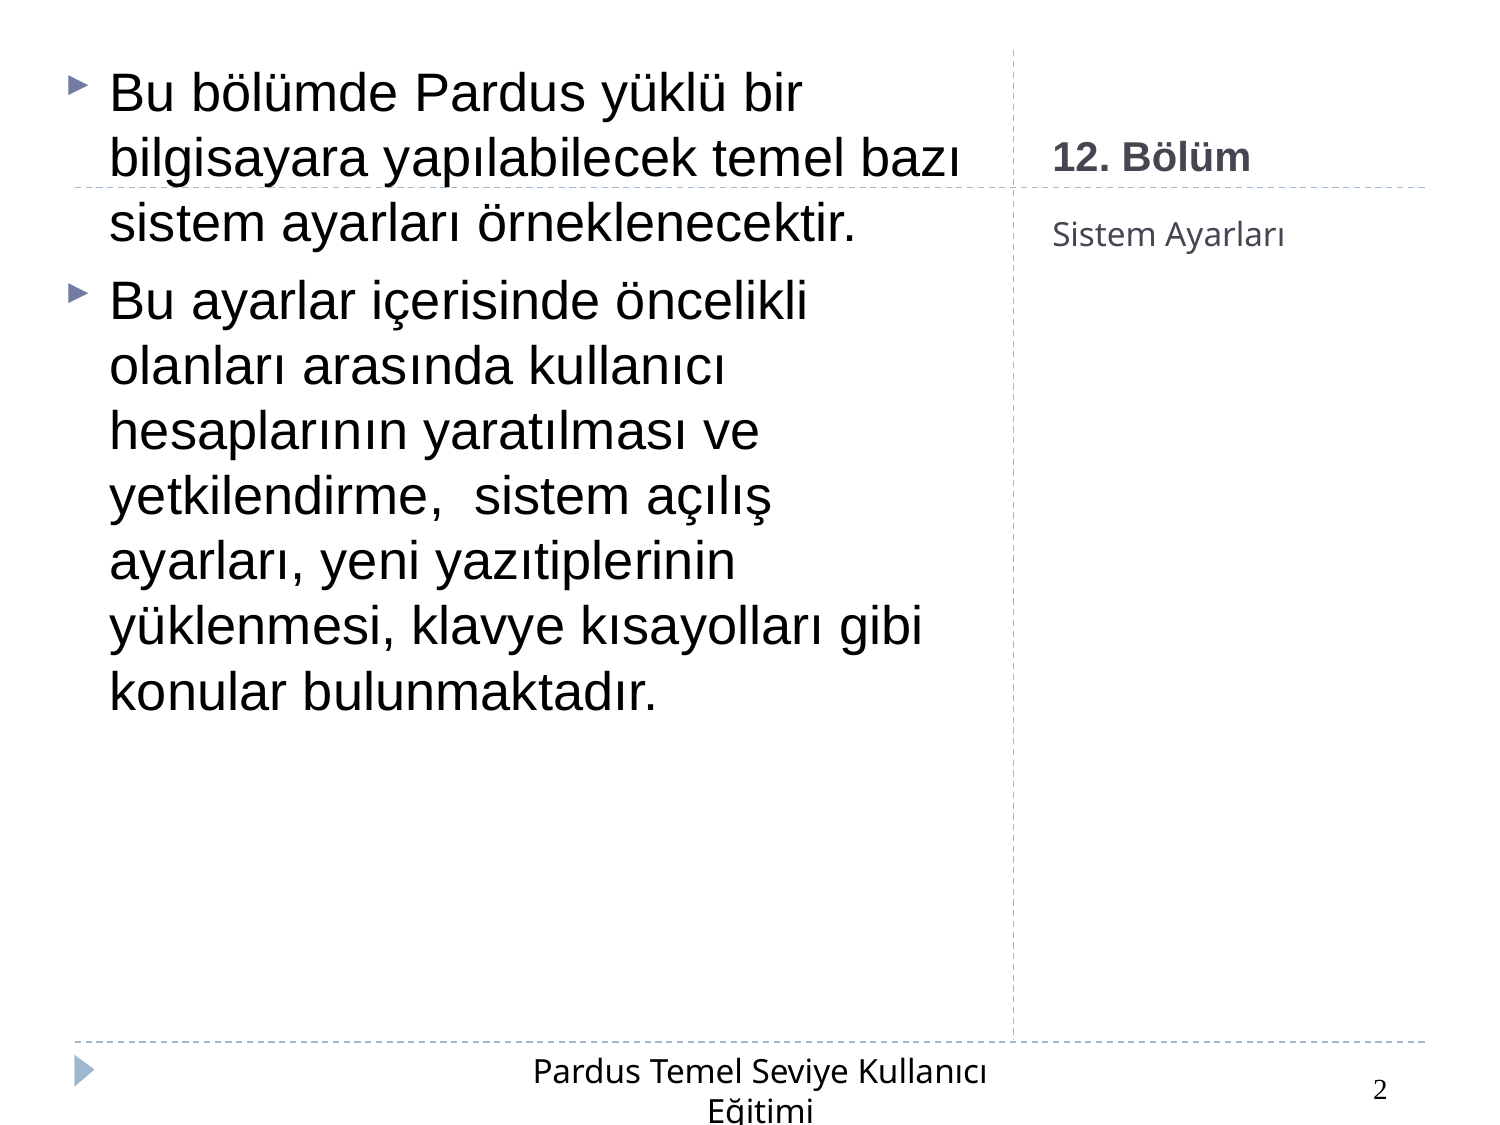

Bu bölümde Pardus yüklü bir bilgisayara yapılabilecek temel bazı sistem ayarları örneklenecektir.
Bu ayarlar içerisinde öncelikli olanları arasında kullanıcı hesaplarının yaratılması ve yetkilendirme, sistem açılış ayarları, yeni yazıtiplerinin yüklenmesi, klavye kısayolları gibi konular bulunmaktadır.
# 12. Bölüm
Sistem Ayarları